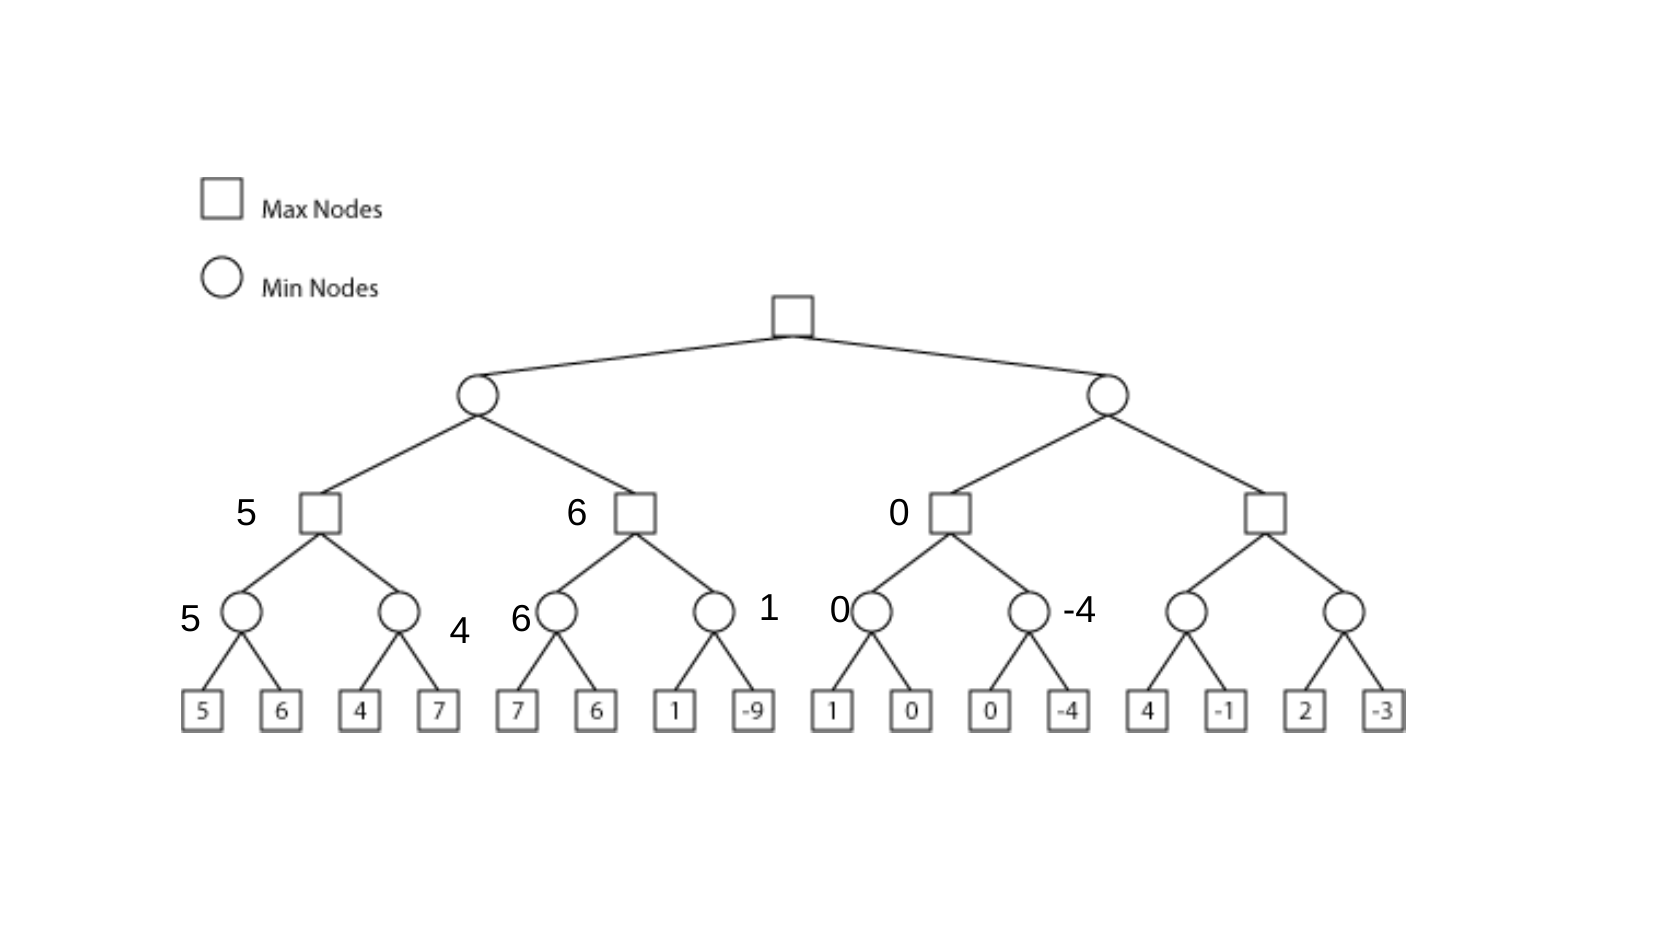

5
6
0
1
0
-4
5
6
4